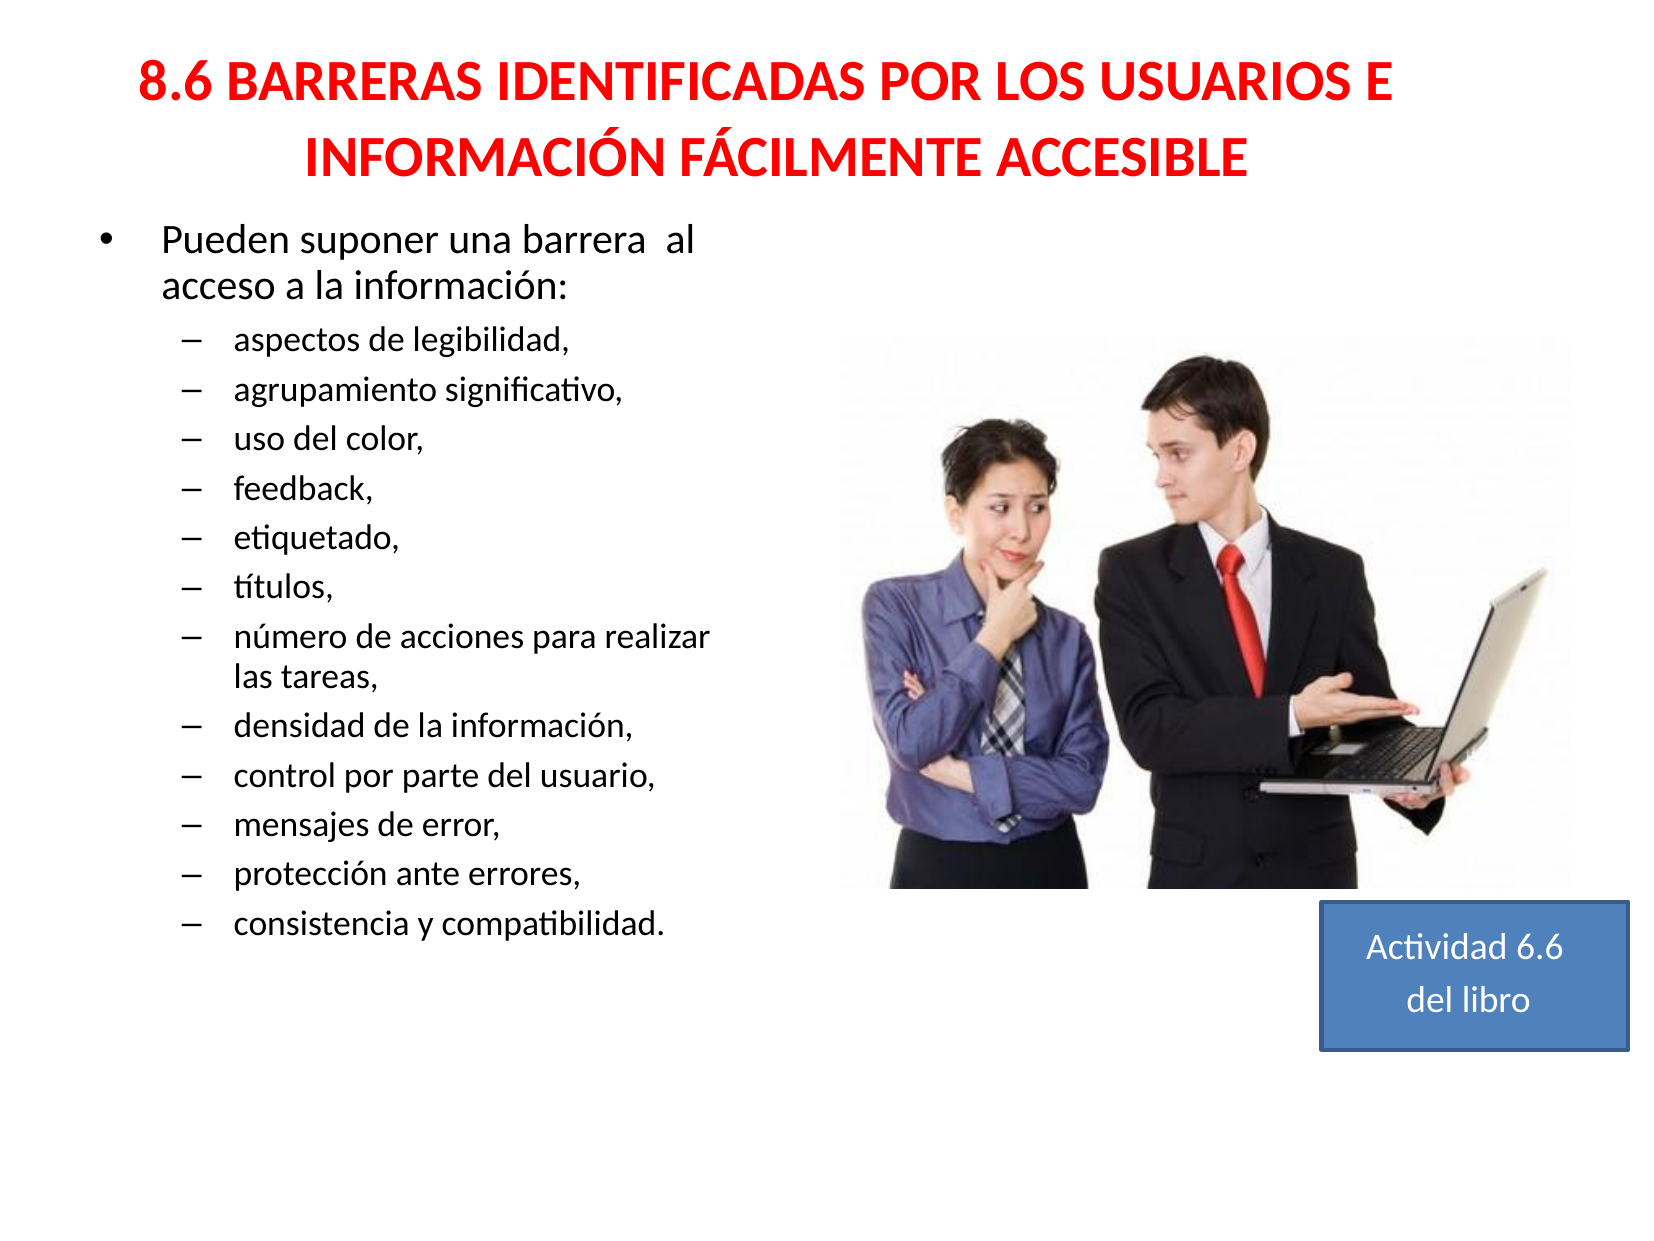

8.6 BARRERAS IDENTIFICADAS POR LOS USUARIOS E
INFORMACIÓN FÁCILMENTE ACCESIBLE
•
Pueden suponer una barrera al
acceso a la información:
–
aspectos de legibilidad,
–
agrupamiento significativo,
–
uso del color,
–
feedback,
–
etiquetado,
–
títulos,
–
número de acciones para realizar
las tareas,
–
densidad de la información,
–
control por parte del usuario,
–
mensajes de error,
–
protección ante errores,
–
consistencia y compatibilidad.
Actividad 6.6
del libro